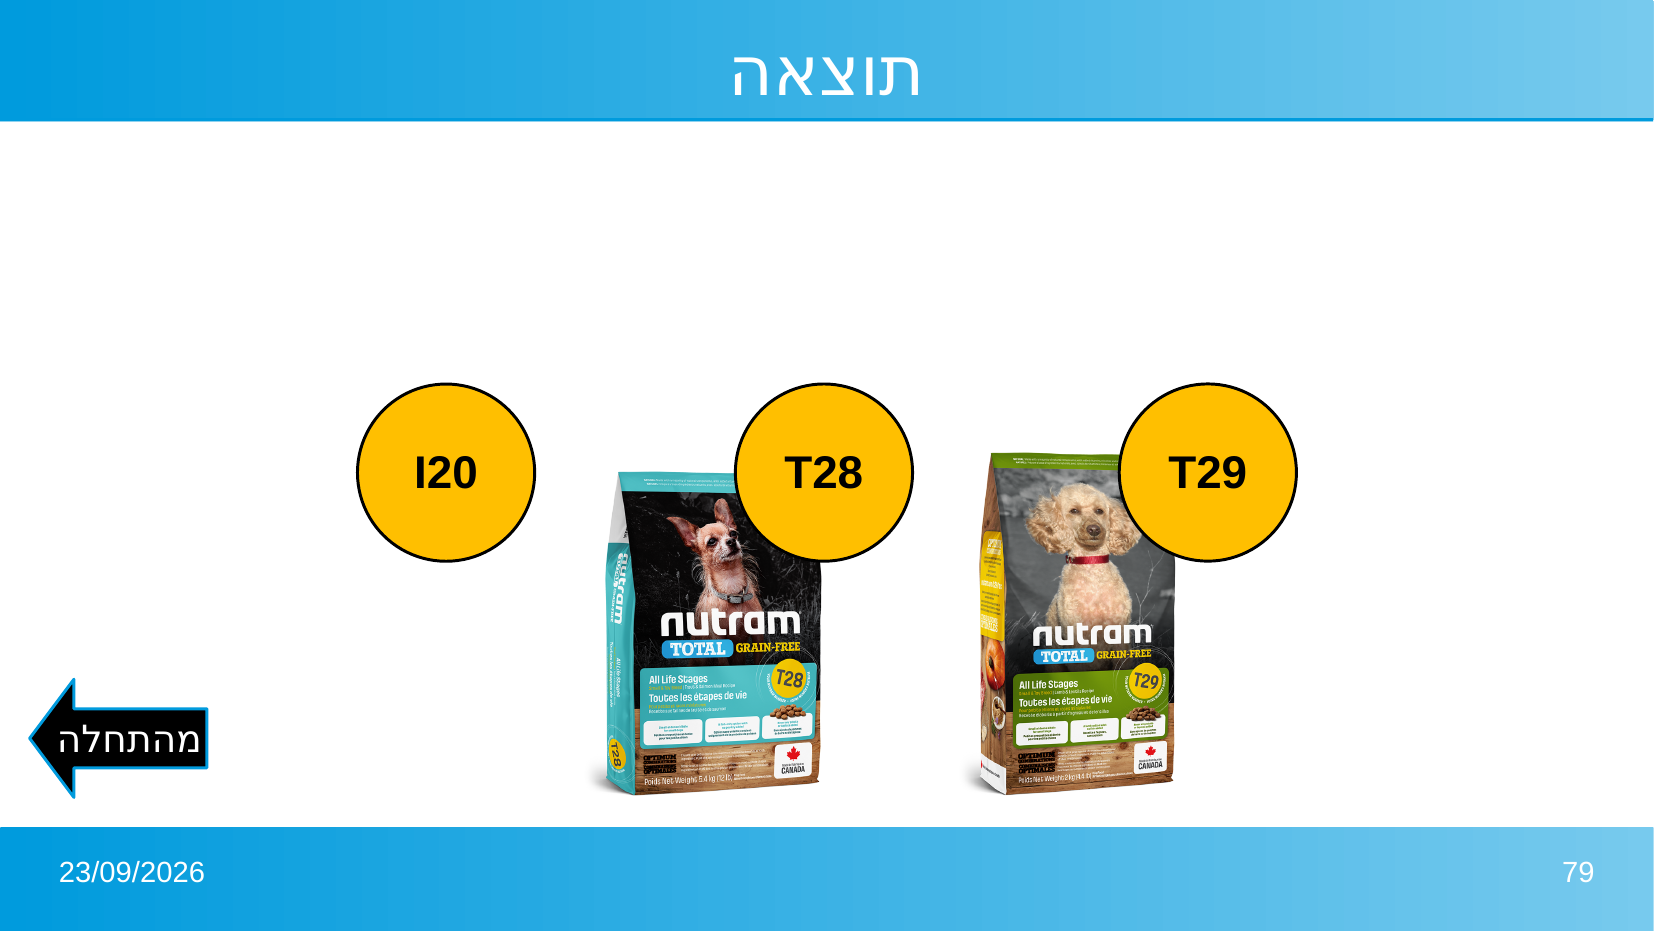

# תוצאה
T29
T28
I20
מהתחלה
79